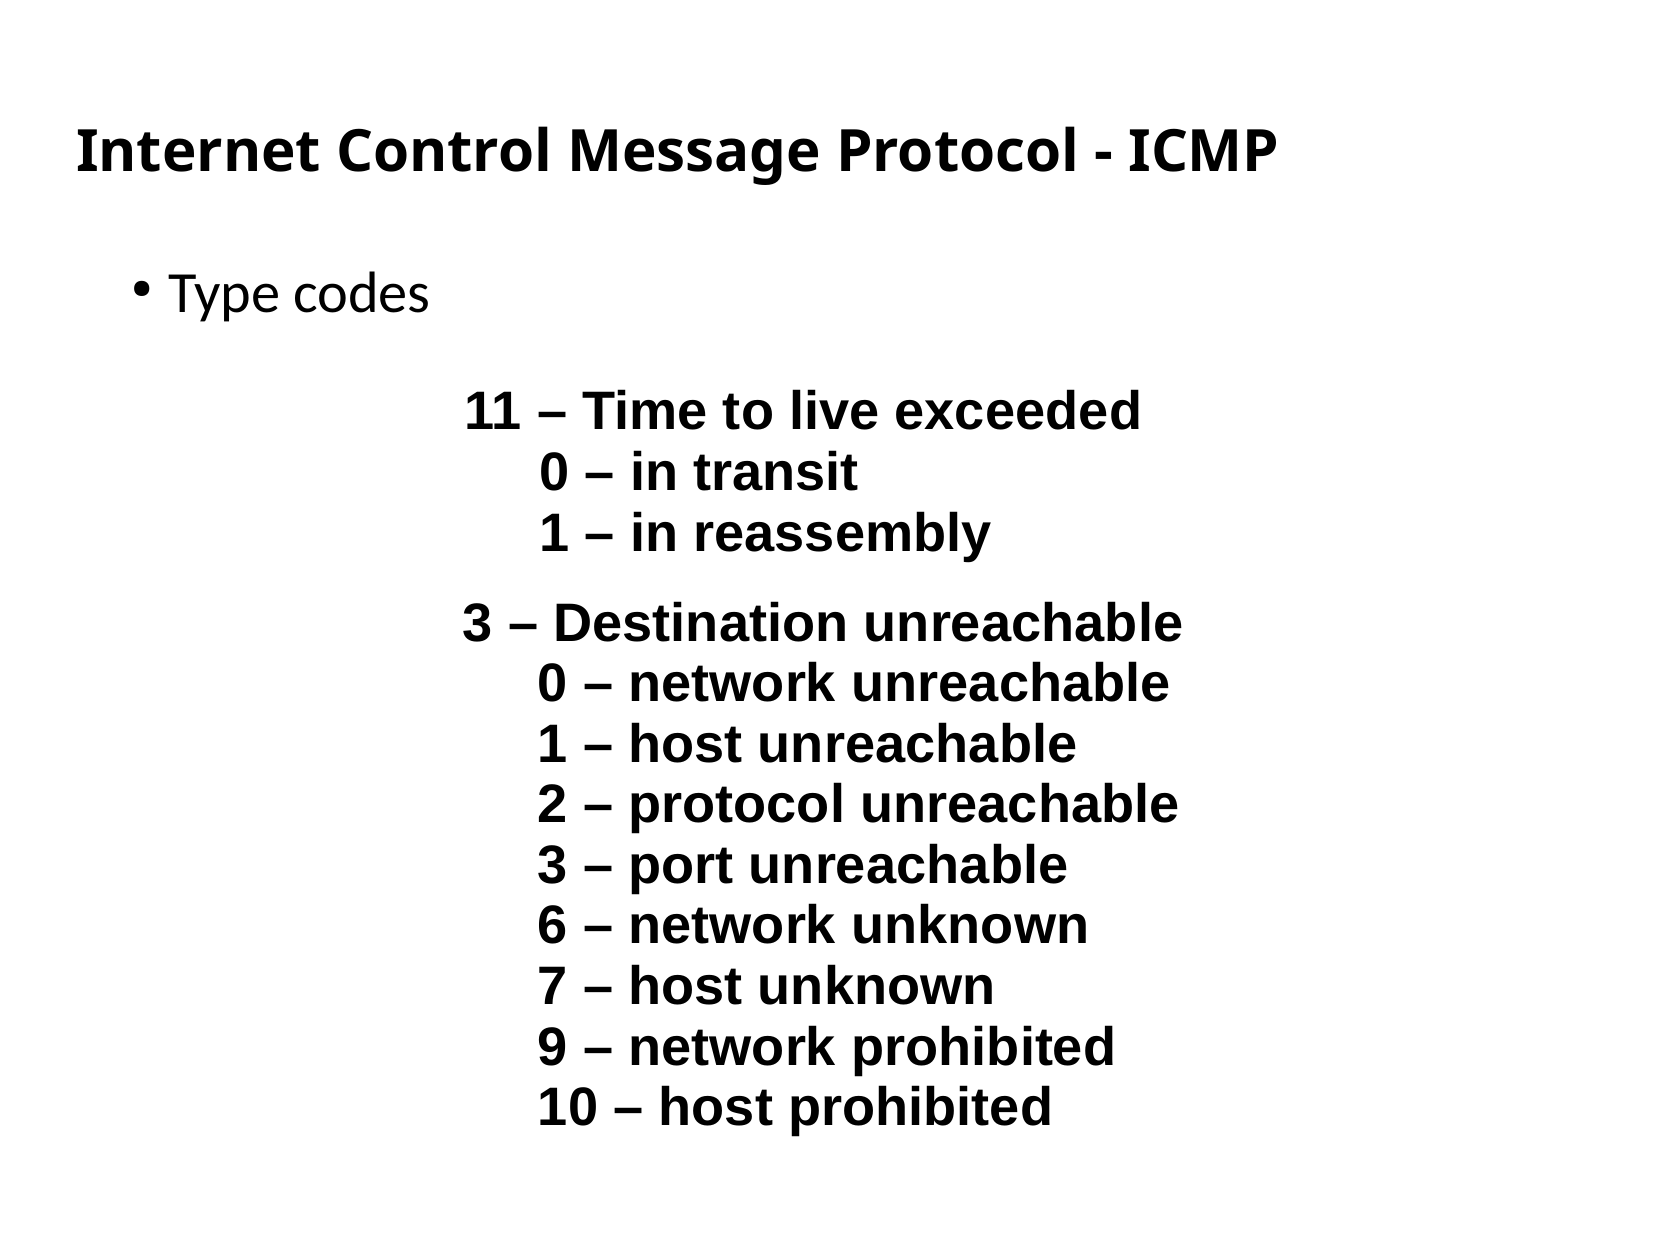

# Internet Control Message Protocol - ICMP
Type codes
11 – Time to live exceeded
	0 – in transit
	1 – in reassembly
3 – Destination unreachable
	0 – network unreachable
	1 – host unreachable
	2 – protocol unreachable
	3 – port unreachable
	6 – network unknown
	7 – host unknown
	9 – network prohibited
	10 – host prohibited